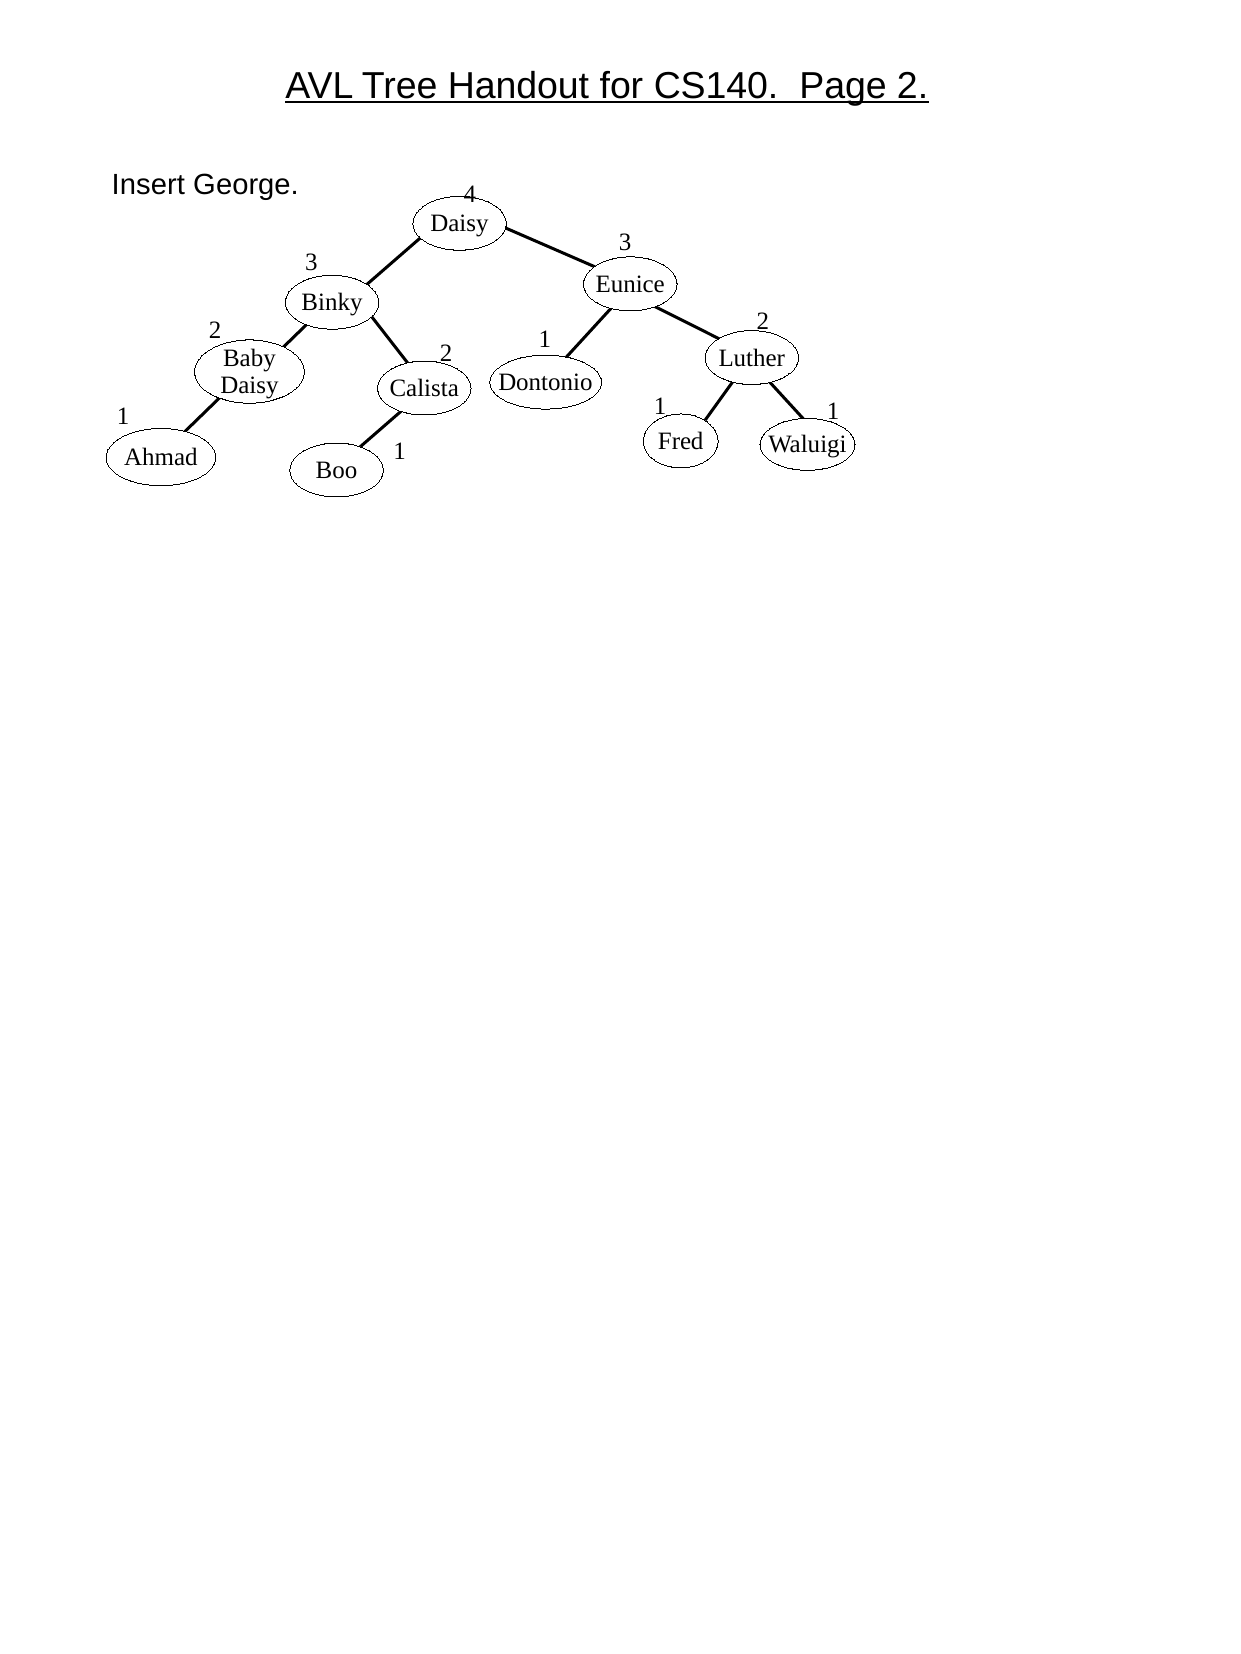

AVL Tree Handout for CS140. Page 2.
Insert George.
4
Daisy
3
3
Eunice
Binky
2
2
1
Luther
2
Baby
Daisy
Dontonio
Calista
1
1
1
Fred
Waluigi
Ahmad
1
Boo